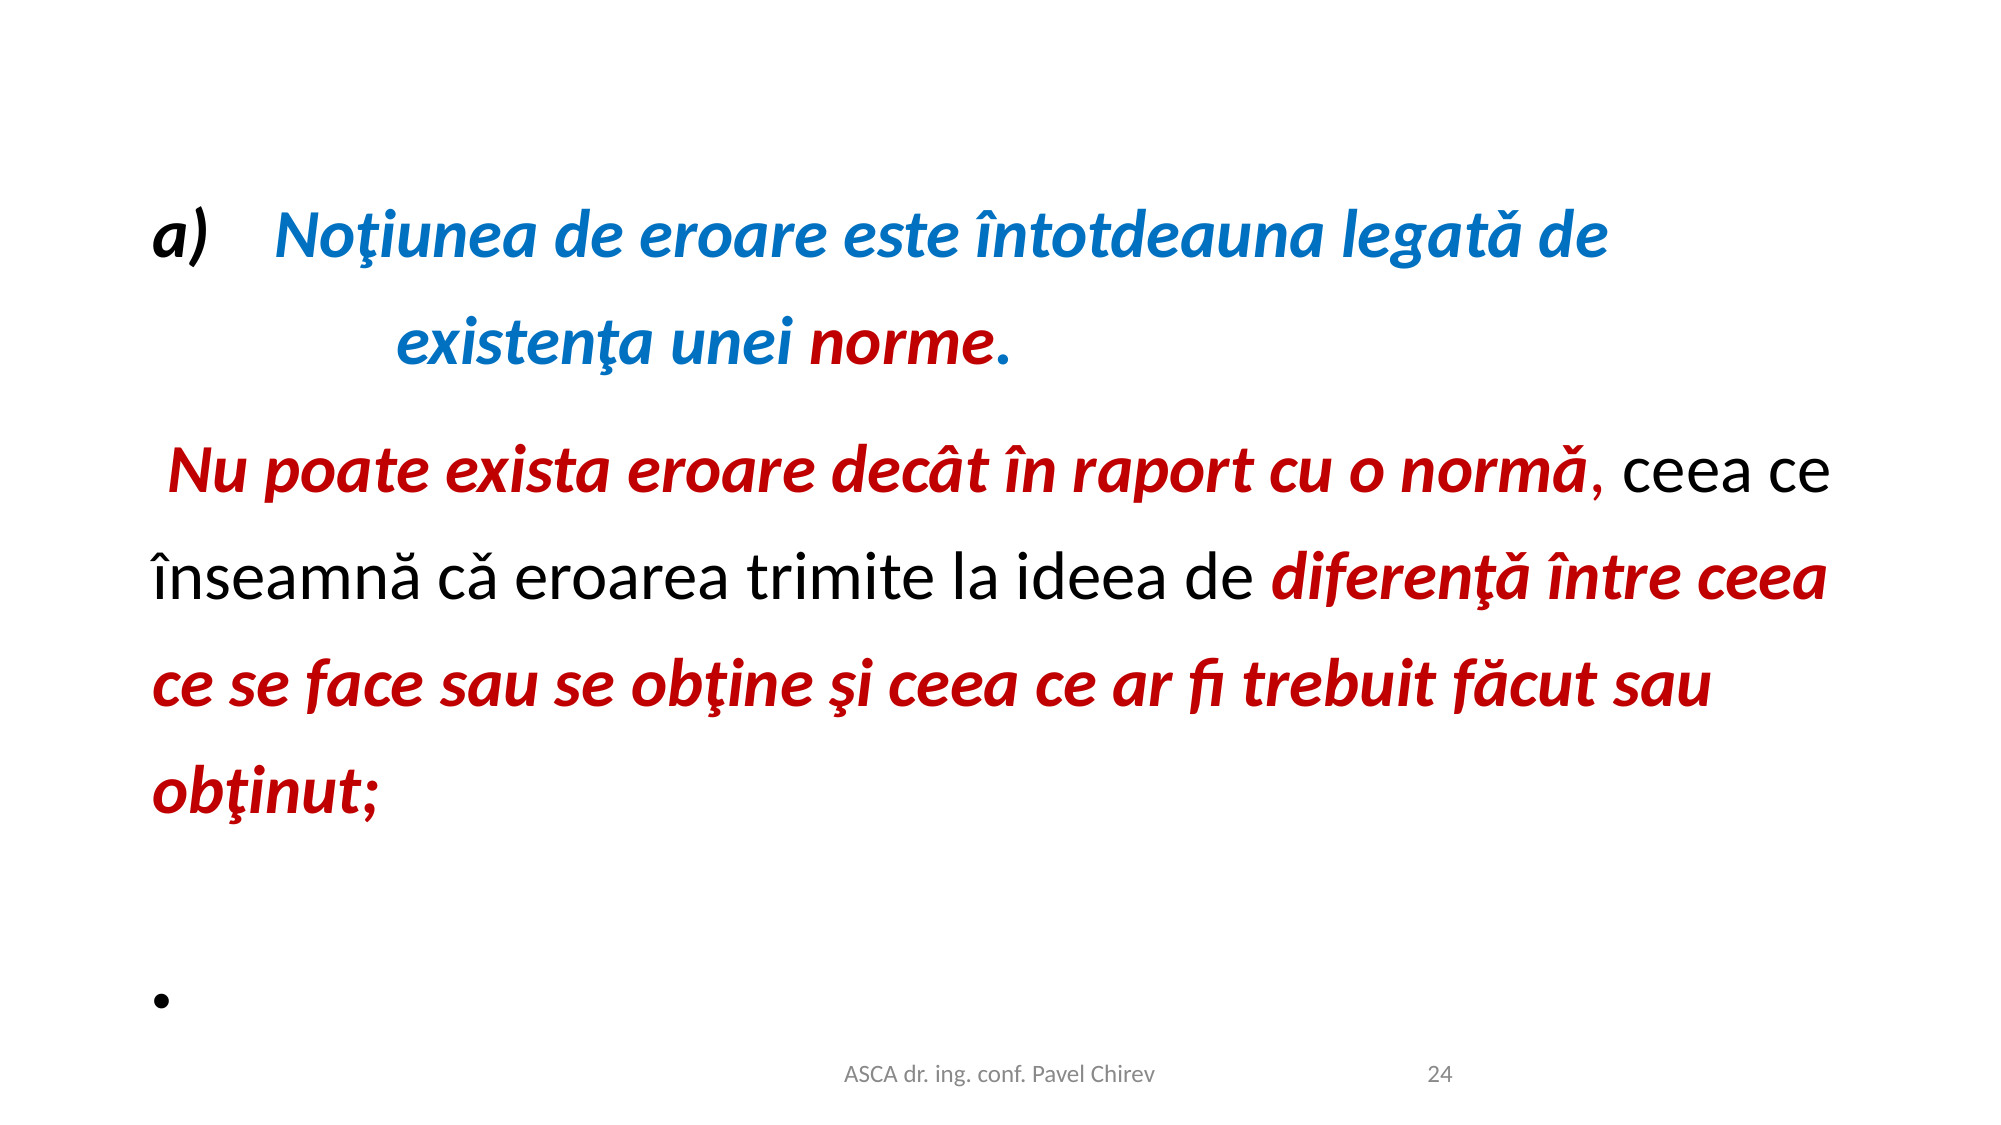

# Noţiunea de eroare este întotdeauna legatǎ de existenţa unei norme.
 Nu poate exista eroare decât în raport cu o normǎ, ceea ce înseamnă cǎ eroarea trimite la ideea de diferenţǎ între ceea ce se face sau se obţine şi ceea ce ar fi trebuit făcut sau obţinut;
ASCA dr. ing. conf. Pavel Chirev
24